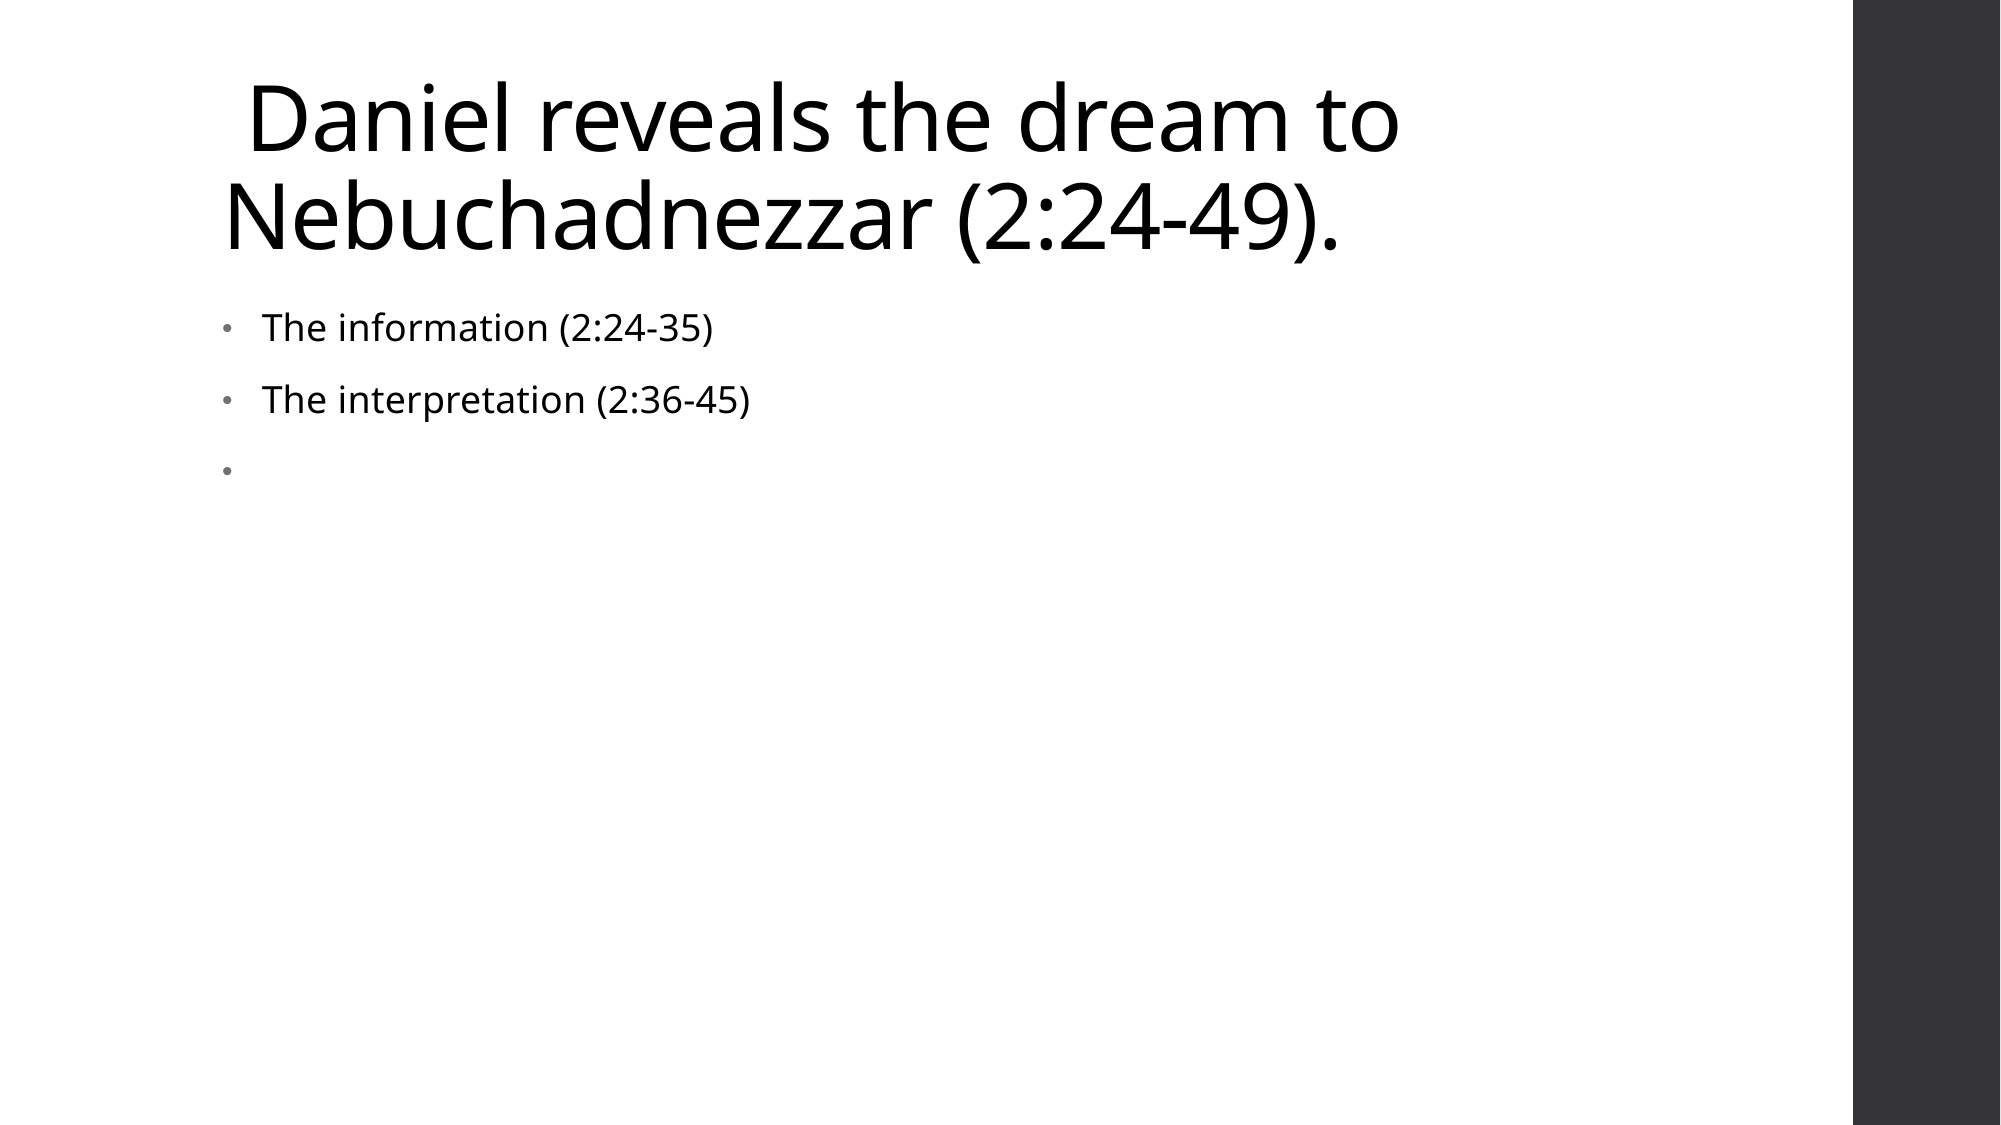

# Daniel reveals the dream to Nebuchadnezzar (2:24-49).
 The information (2:24-35)
 The interpretation (2:36-45)